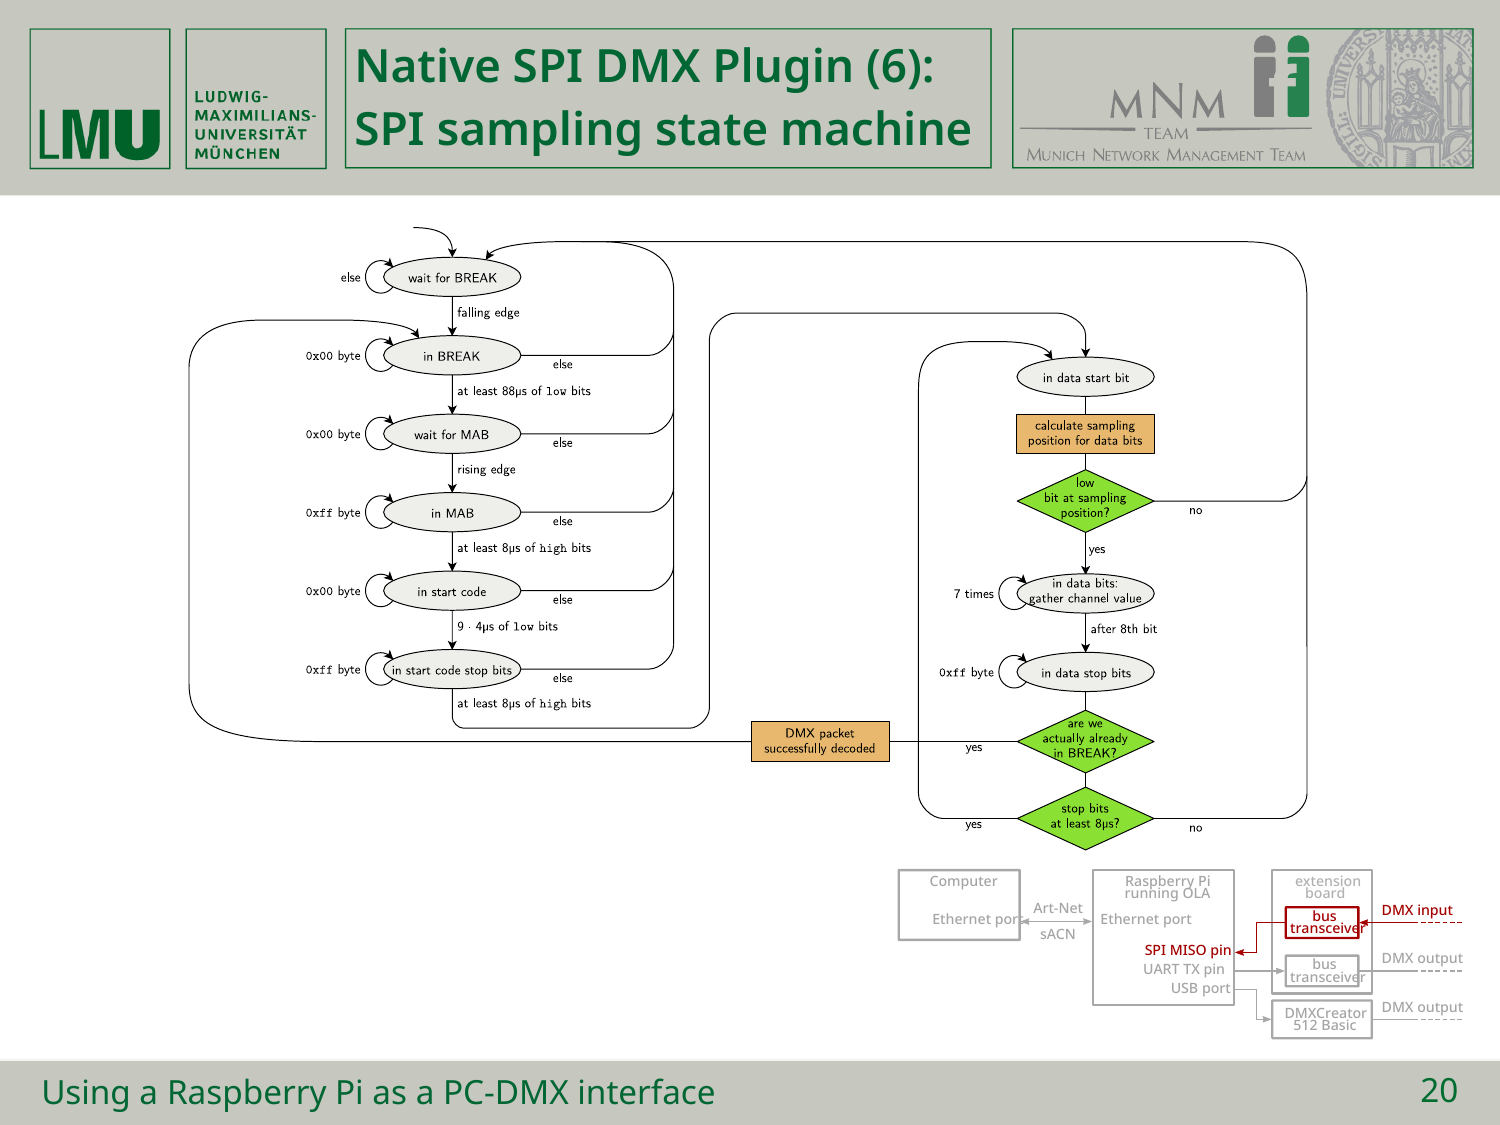

# Native SPI DMX Plugin (6): SPI sampling state machine
PC-DMX interface with Raspberry Pi
20